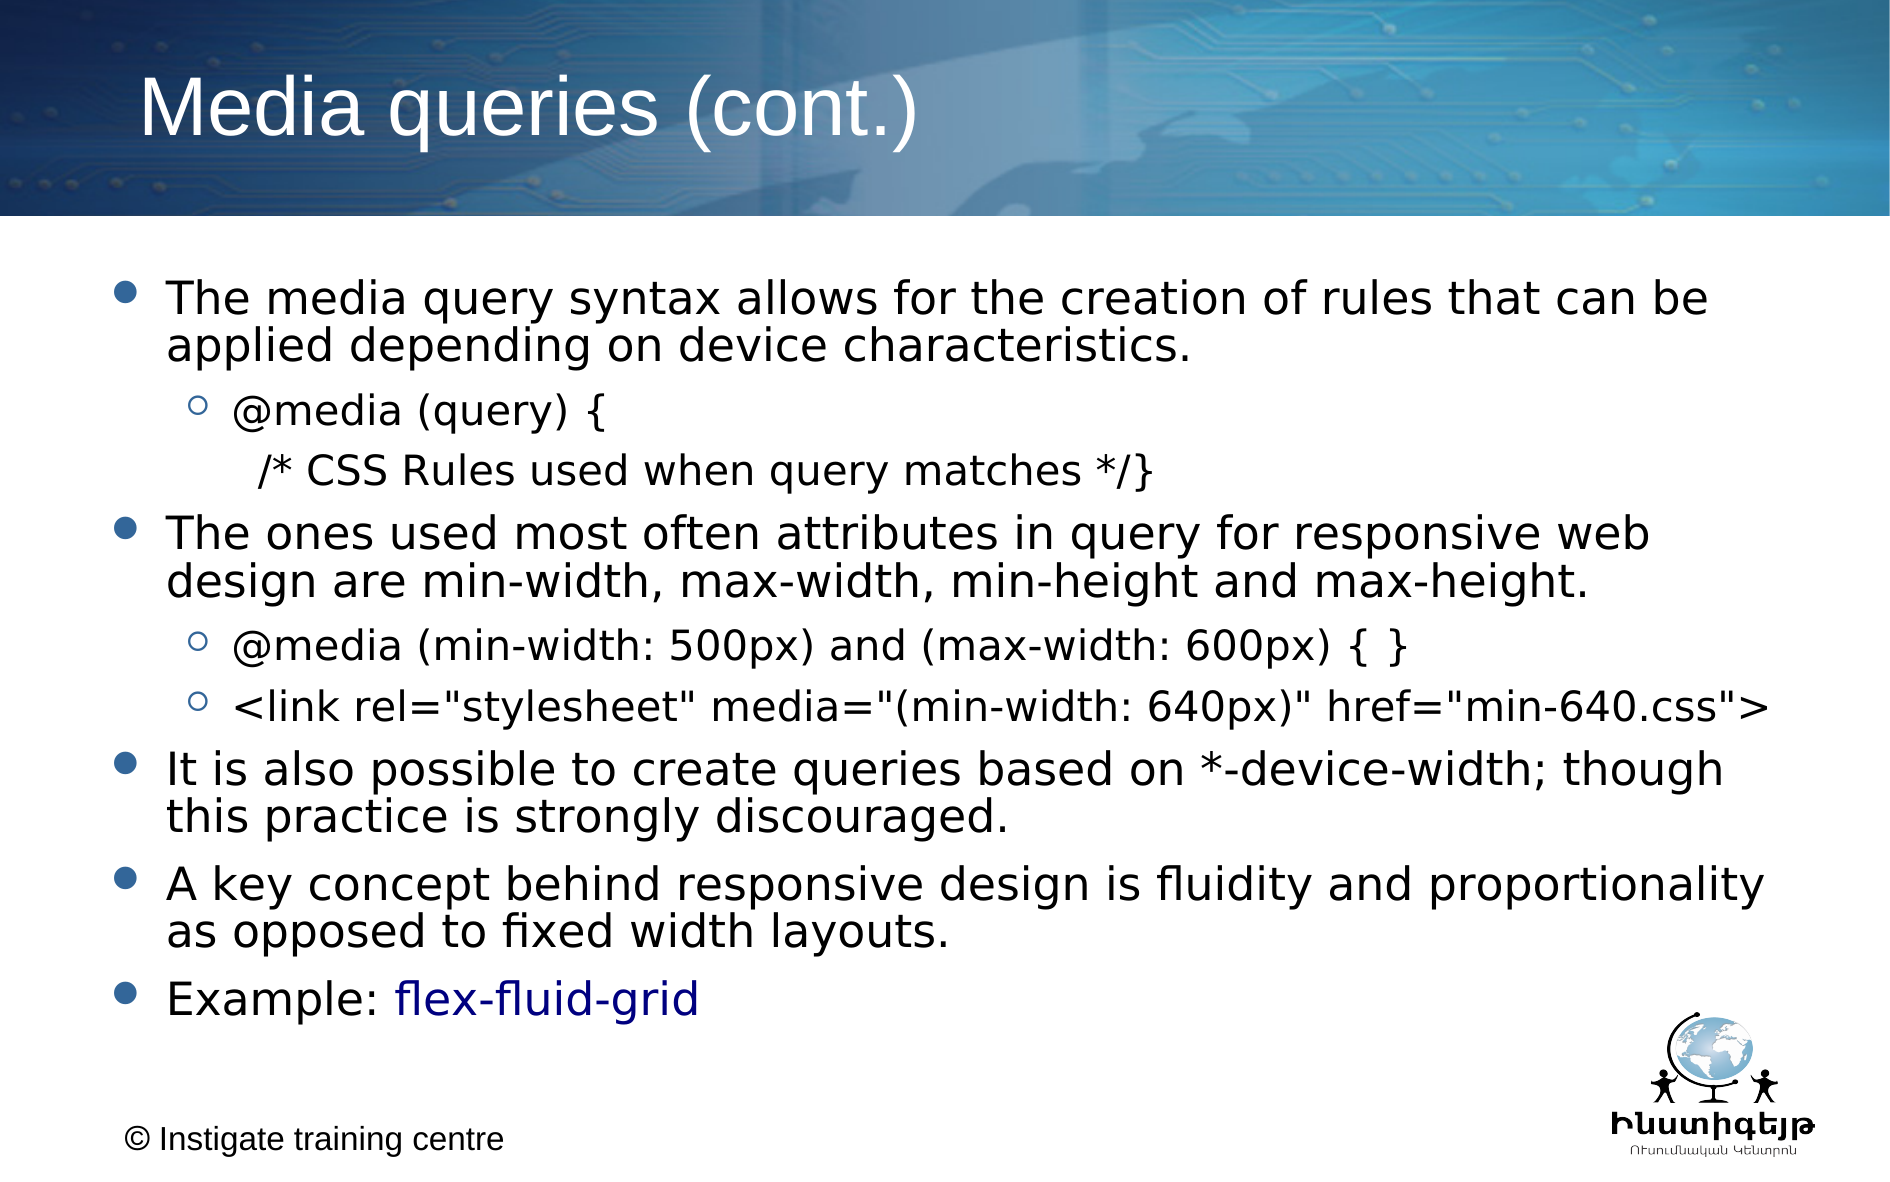

Media queries (cont.)
# The media query syntax allows for the creation of rules that can be applied depending on device characteristics.
@media (query) {
 /* CSS Rules used when query matches */}
The ones used most often attributes in query for responsive web design are min-width, max-width, min-height and max-height.
@media (min-width: 500px) and (max-width: 600px) { }
<link rel="stylesheet" media="(min-width: 640px)" href="min-640.css">
It is also possible to create queries based on *-device-width; though this practice is strongly discouraged.
A key concept behind responsive design is fluidity and proportionality as opposed to fixed width layouts.
Example: flex-fluid-grid